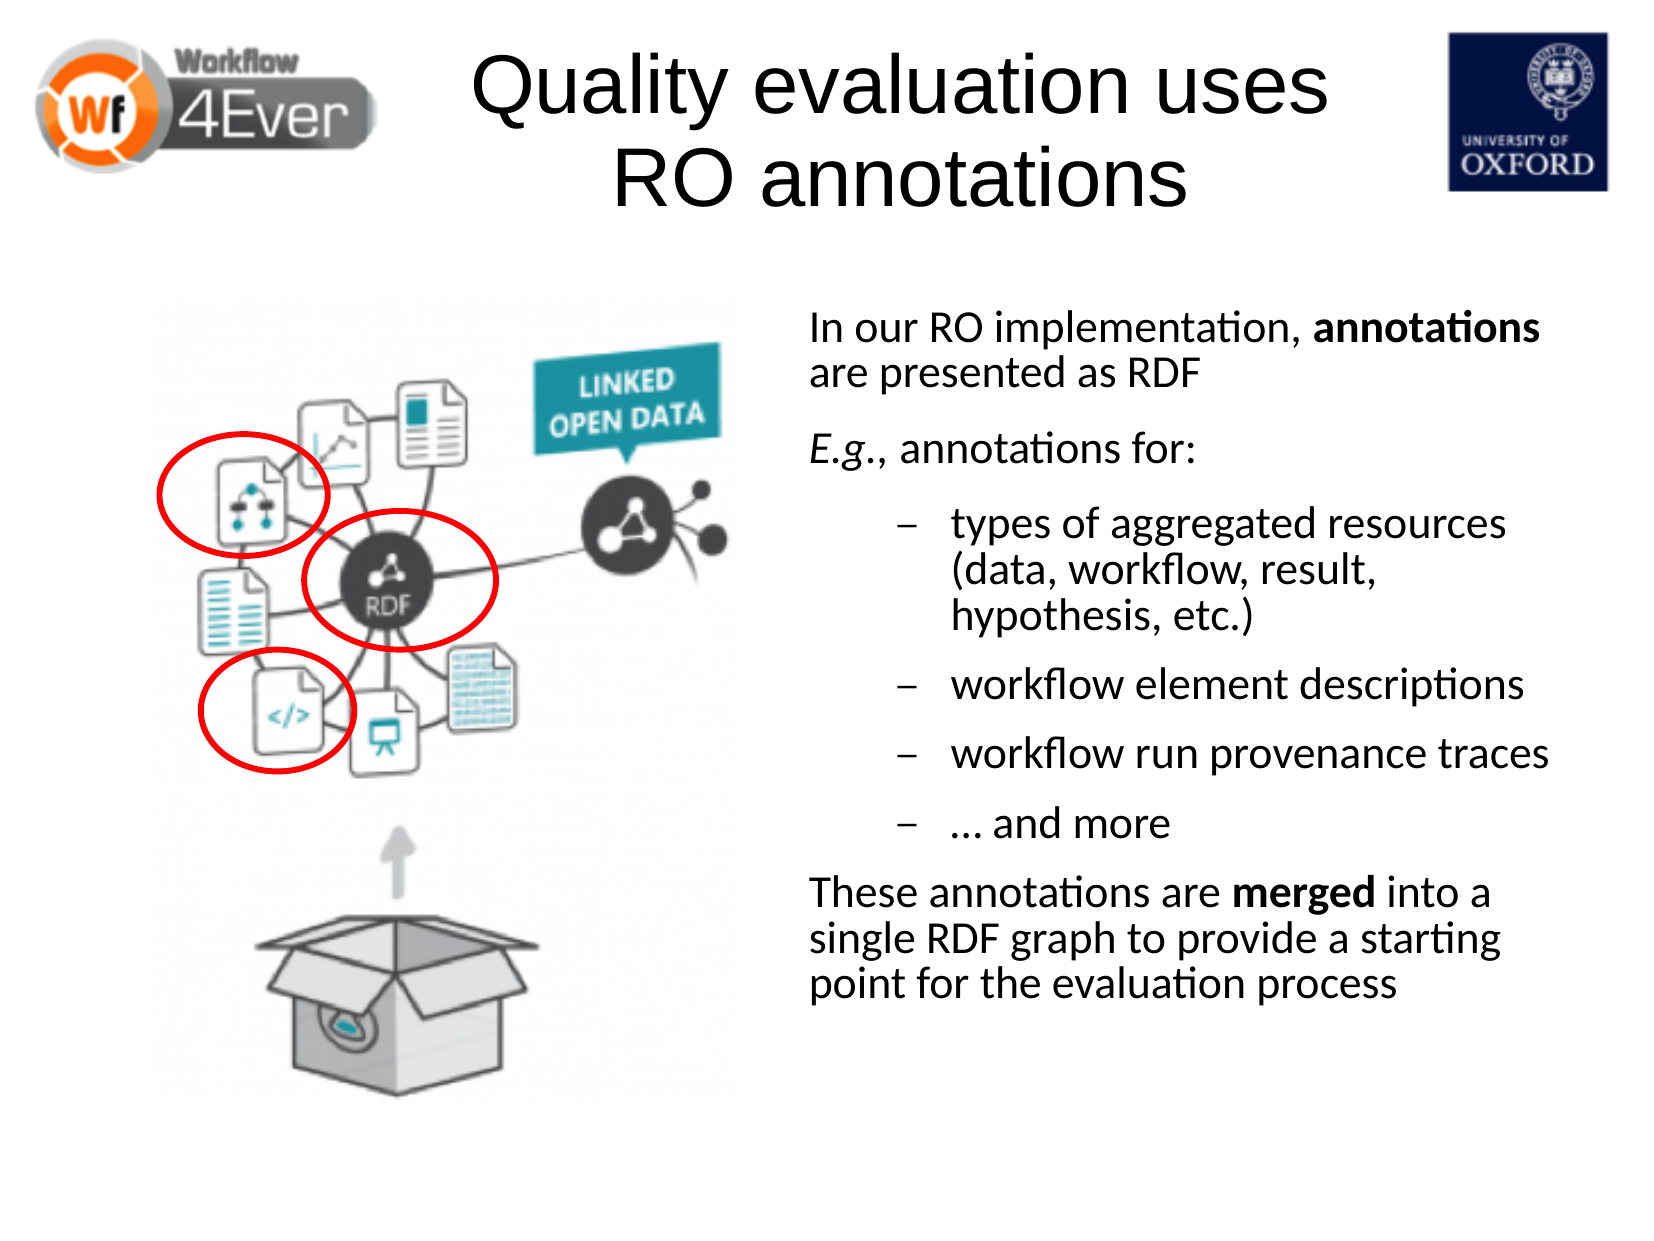

# Quality evaluation uses RO annotations
In our RO implementation, annotations are presented as RDF
E.g., annotations for:
types of aggregated resources (data, workflow, result, hypothesis, etc.)
workflow element descriptions
workflow run provenance traces
… and more
These annotations are merged into a single RDF graph to provide a starting point for the evaluation process